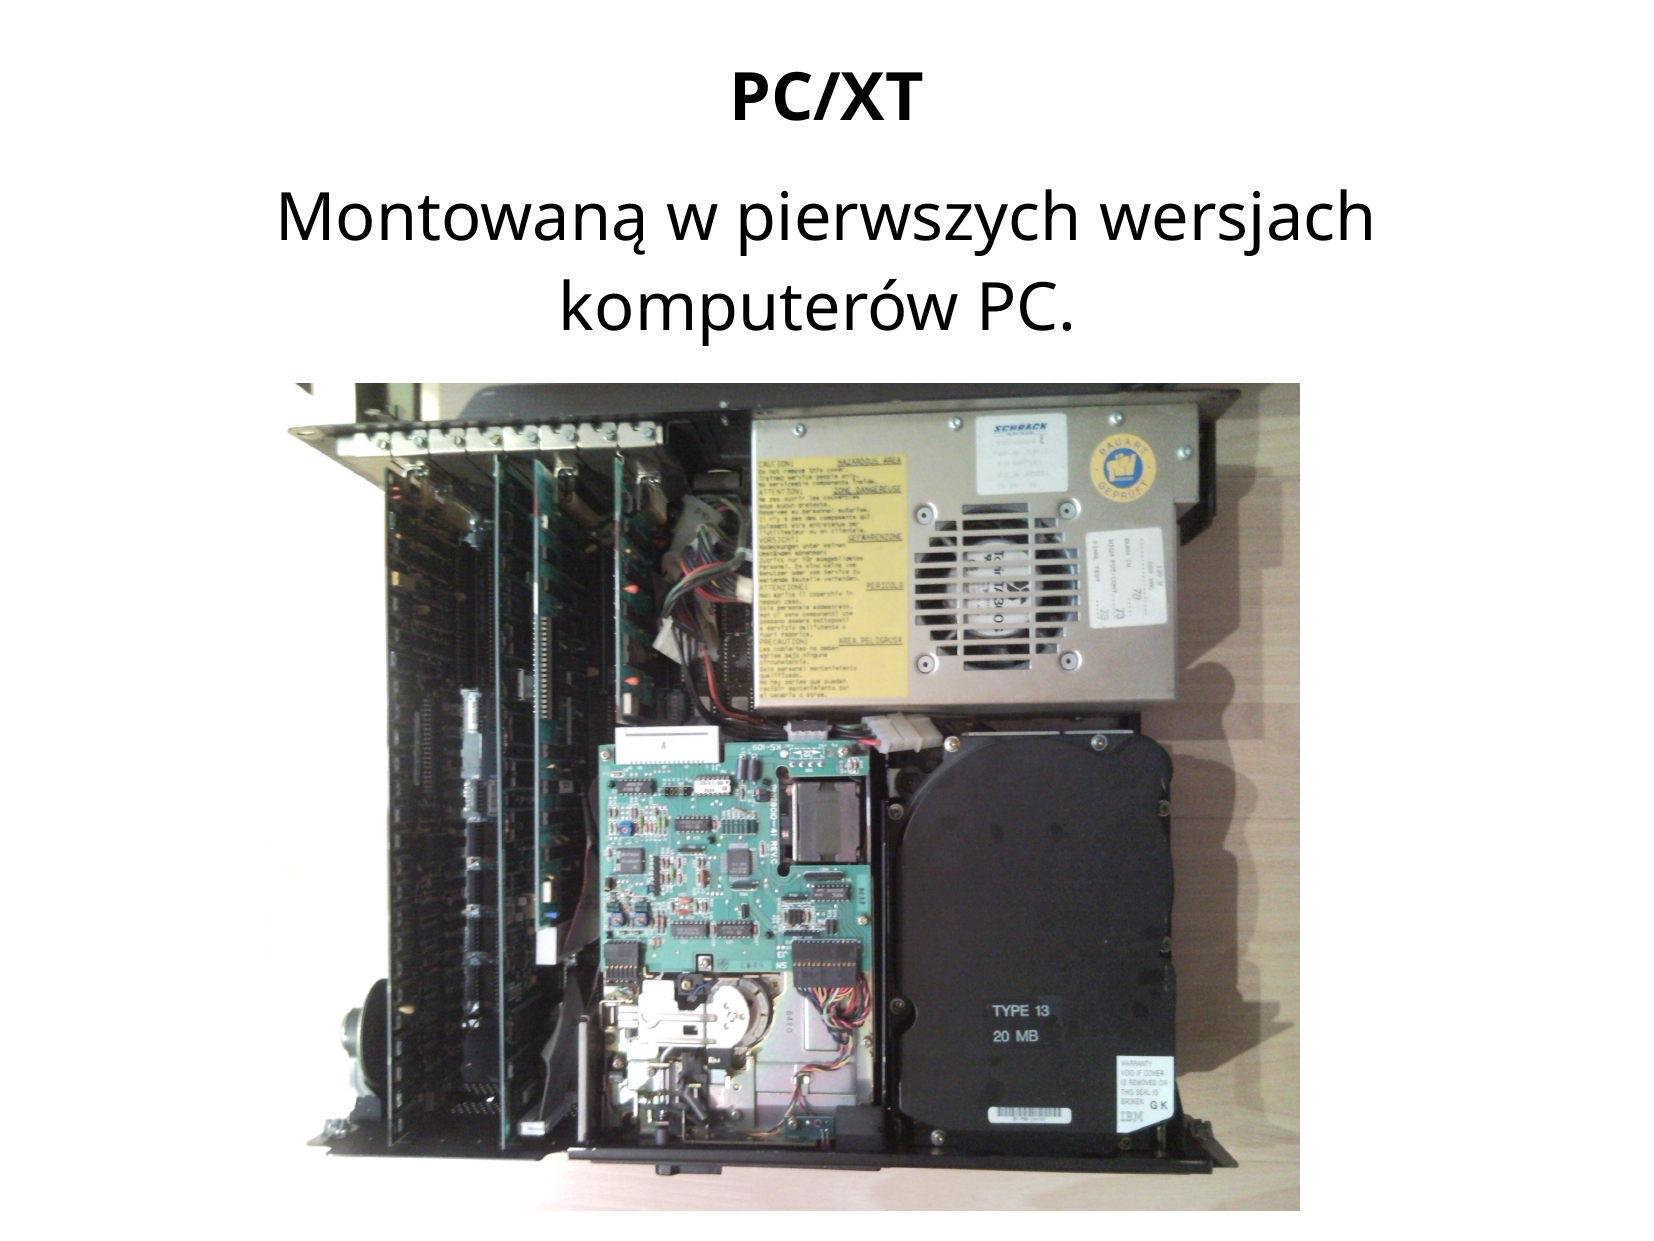

# PC/XT
Montowaną w pierwszych wersjach komputerów PC.